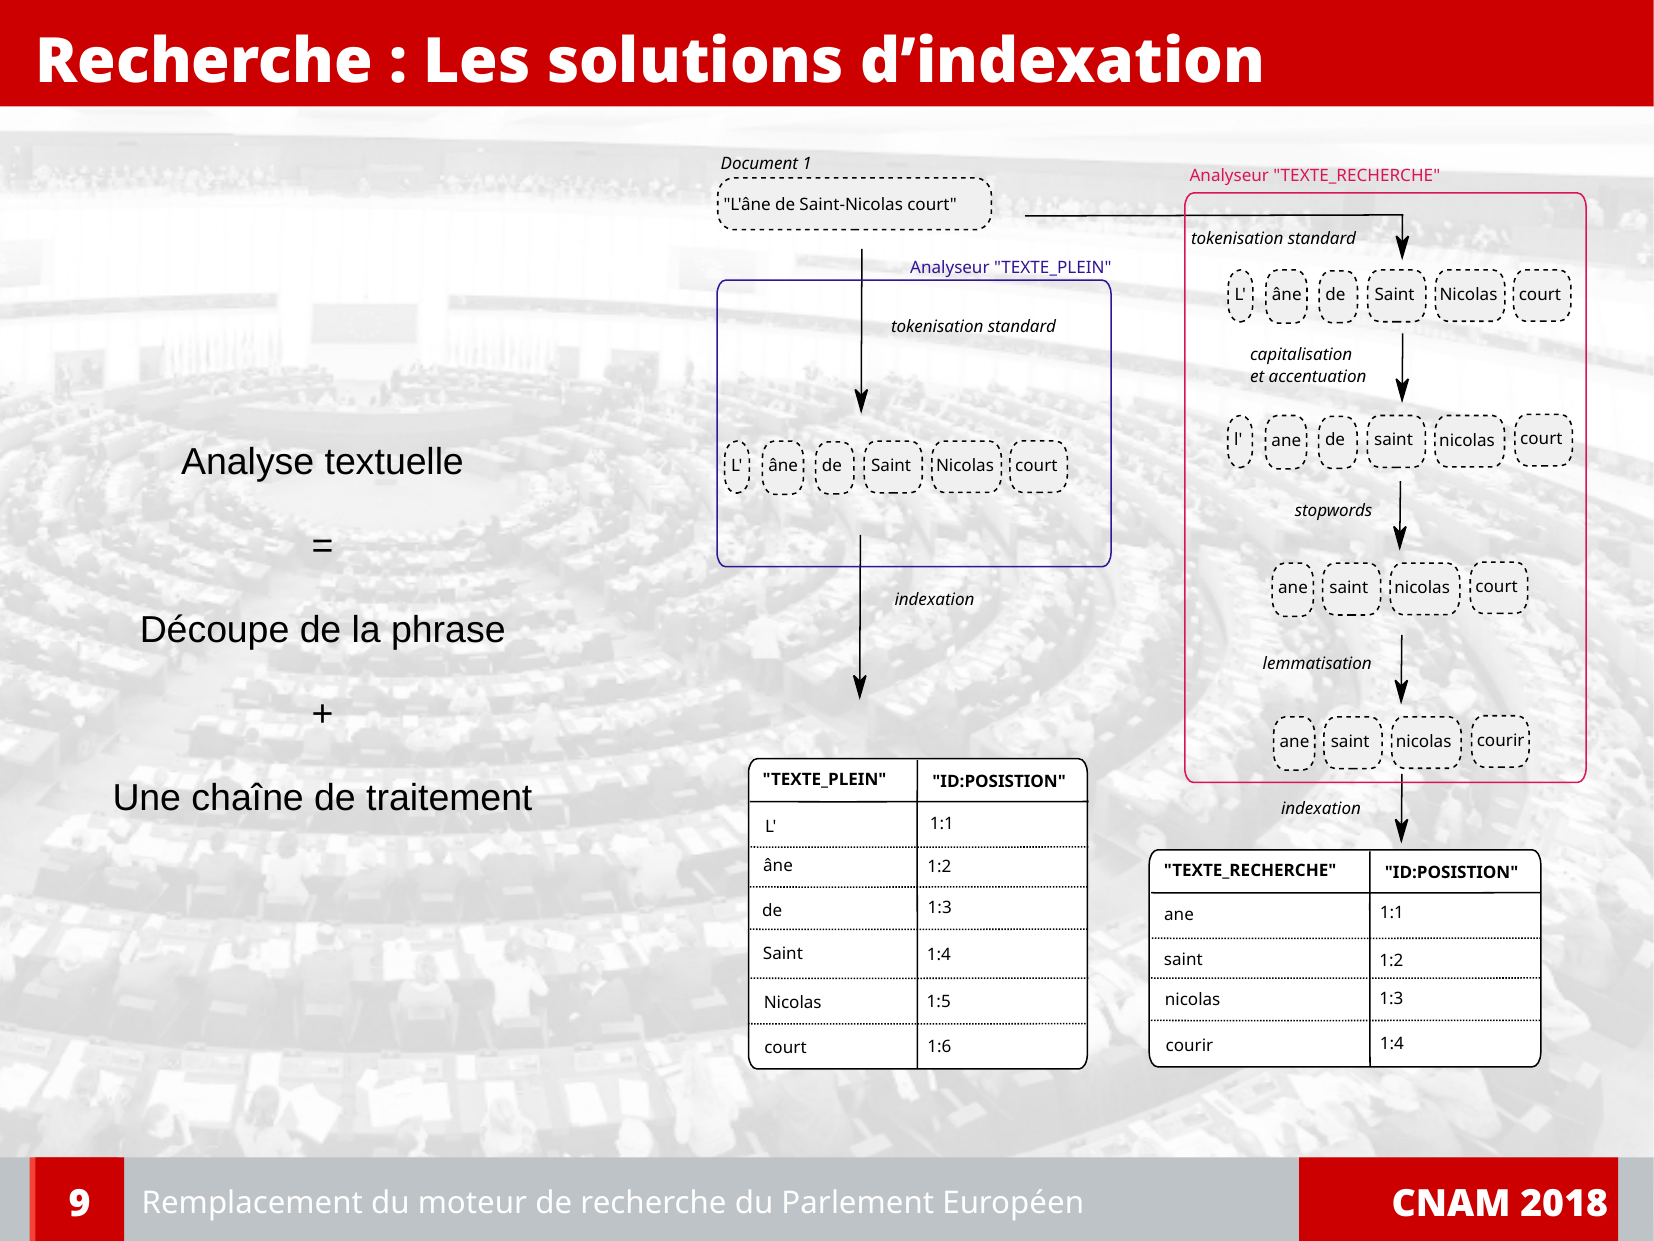

# Recherche : Les solutions d’indexation
Analyse textuelle
=
Découpe de la phrase
+
Une chaîne de traitement
9
Remplacement du moteur de recherche du Parlement Européen